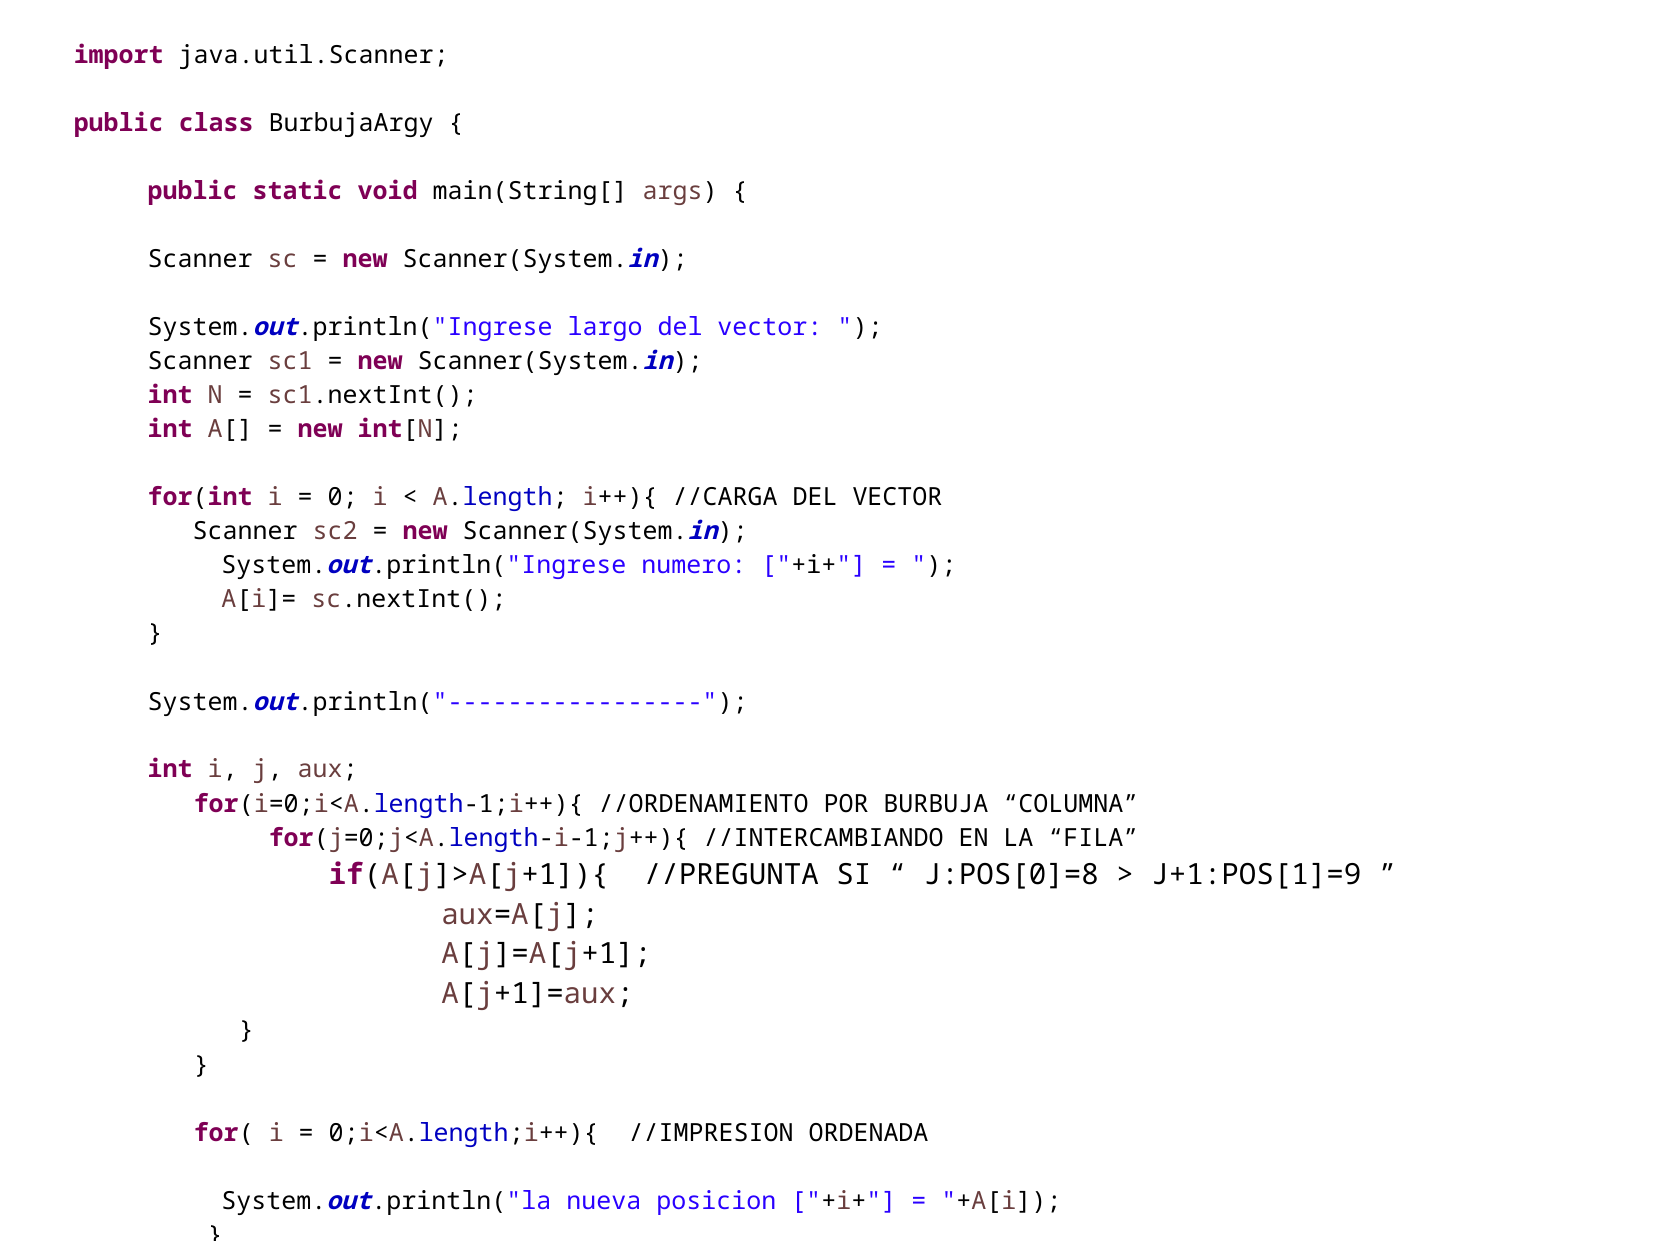

import java.util.Scanner;
public class BurbujaArgy {
	public static void main(String[] args) {
	Scanner sc = new Scanner(System.in);
	System.out.println("Ingrese largo del vector: ");
	Scanner sc1 = new Scanner(System.in);
	int N = sc1.nextInt();
	int A[] = new int[N];
	for(int i = 0; i < A.length; i++){ //CARGA DEL VECTOR
	 Scanner sc2 = new Scanner(System.in);
		System.out.println("Ingrese numero: ["+i+"] = ");
		A[i]= sc.nextInt();
	}
	System.out.println("-----------------");
	int i, j, aux;
 for(i=0;i<A.length-1;i++){ //ORDENAMIENTO POR BURBUJA “COLUMNA”
 for(j=0;j<A.length-i-1;j++){ //INTERCAMBIANDO EN LA “FILA”
 if(A[j]>A[j+1]){ //PREGUNTA SI “ J:POS[0]=8 > J+1:POS[1]=9 ”
 aux=A[j];
 A[j]=A[j+1];
 A[j+1]=aux;
 }
 }
 for( i = 0;i<A.length;i++){ //IMPRESION ORDENADA
 		System.out.println("la nueva posicion ["+i+"] = "+A[i]);
 	 }
 }
}